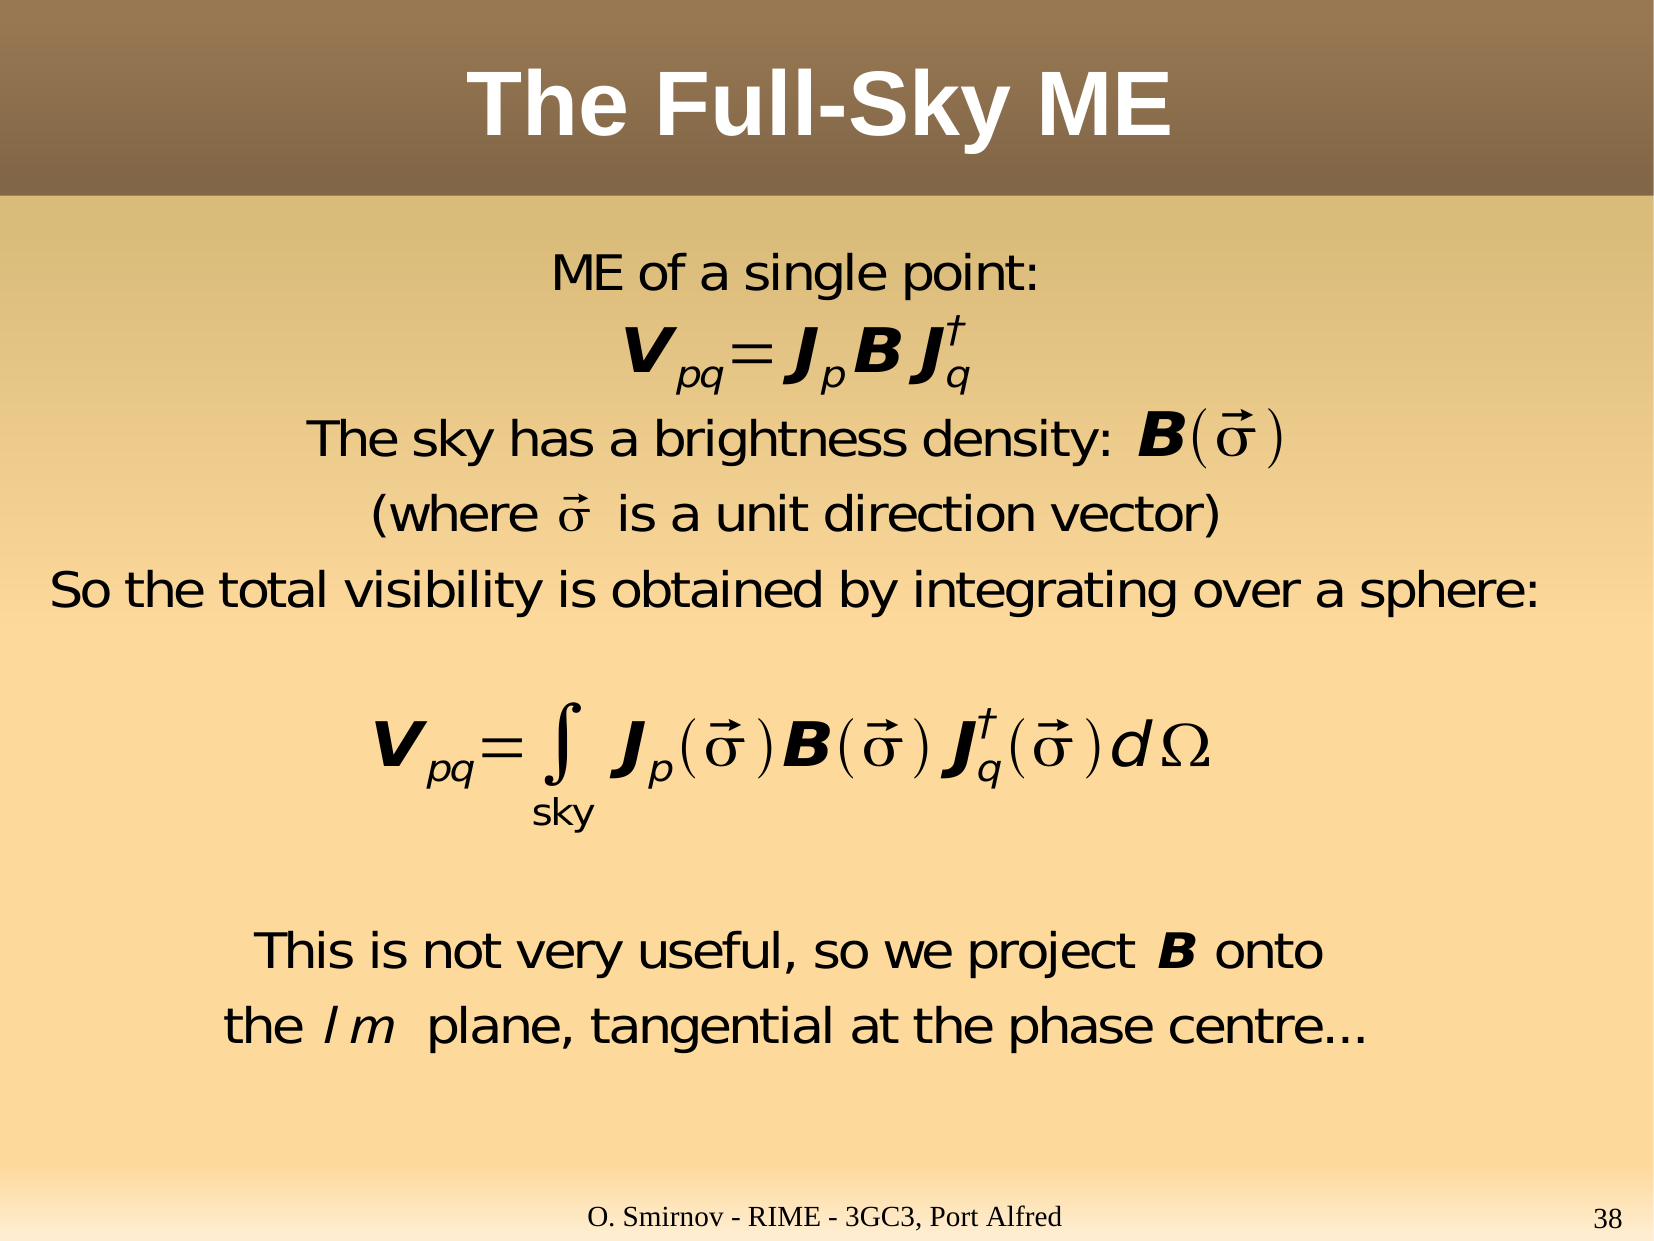

# The Full-Sky ME
O. Smirnov - RIME - 3GC3, Port Alfred
38